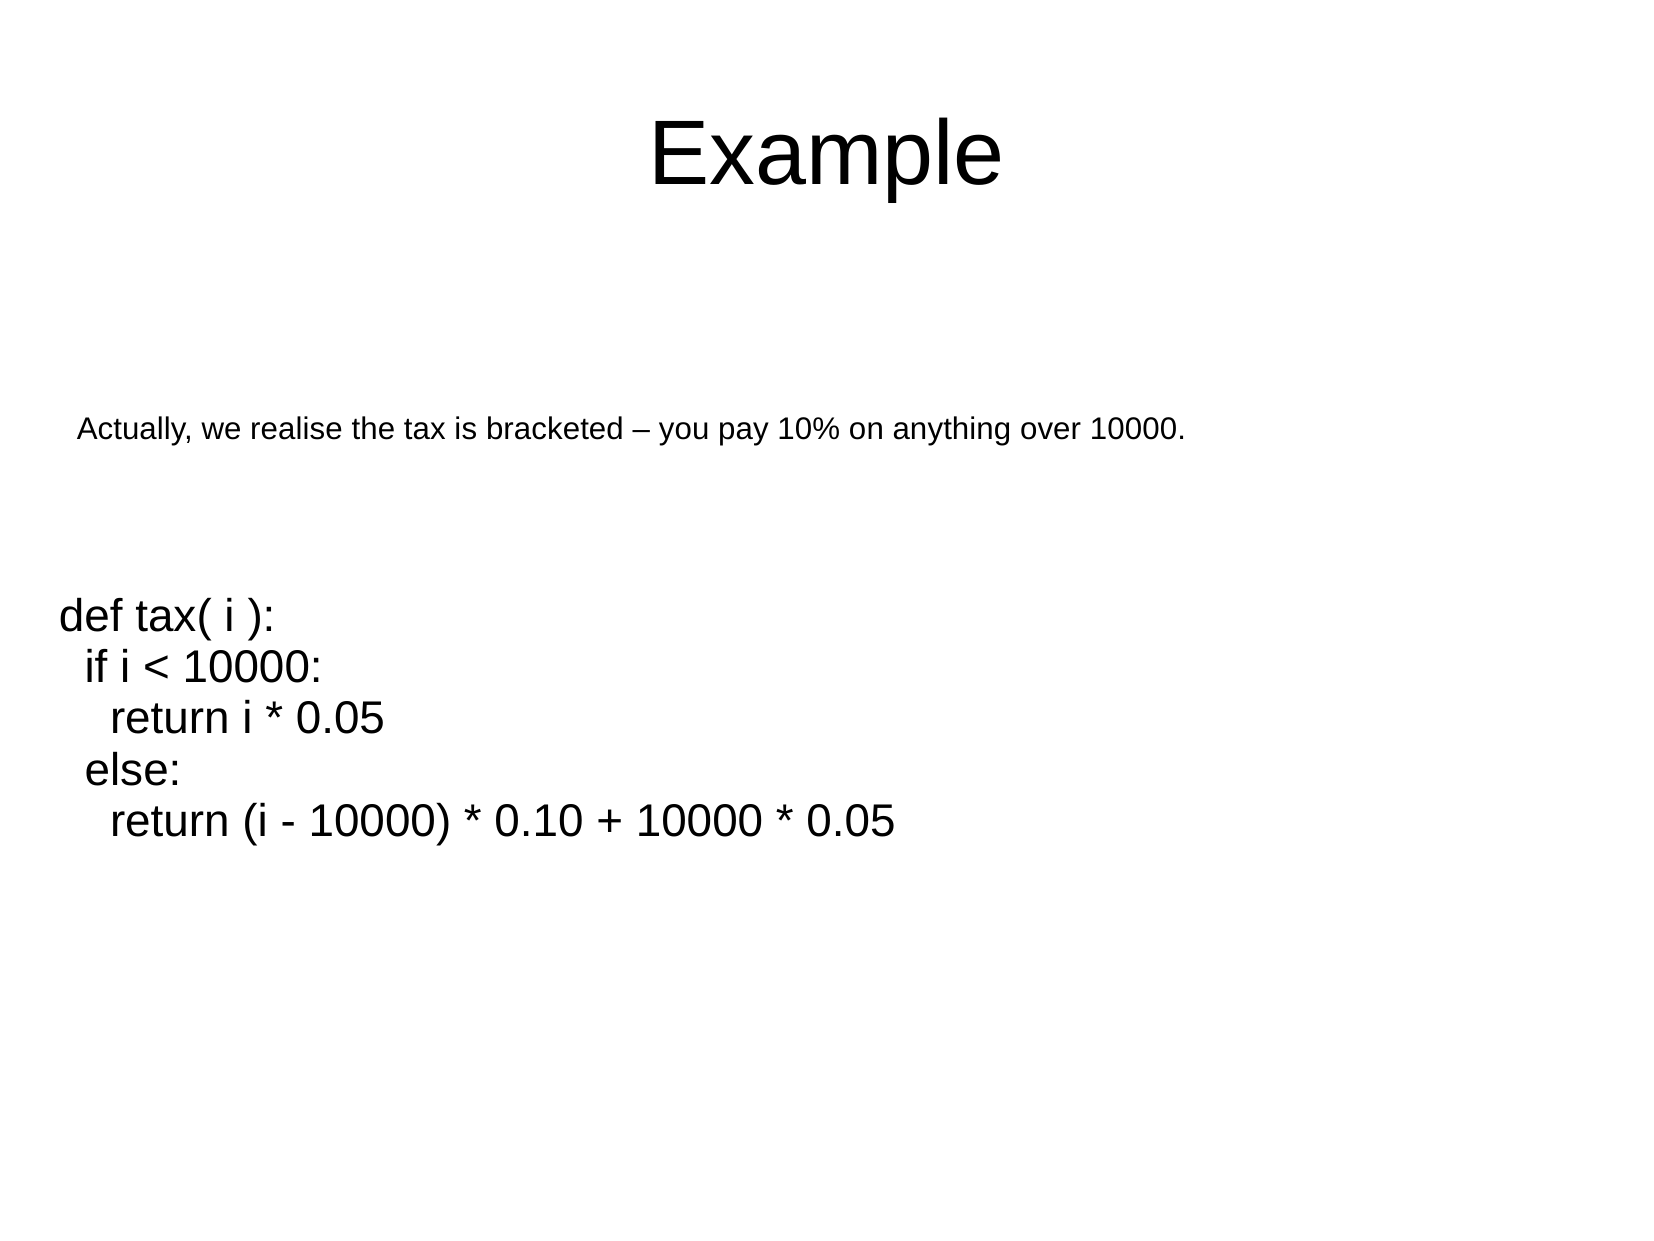

# Example
Actually, we realise the tax is bracketed – you pay 10% on anything over 10000.
def tax( i ):
 if i < 10000:
 return i * 0.05
 else:
 return (i - 10000) * 0.10 + 10000 * 0.05